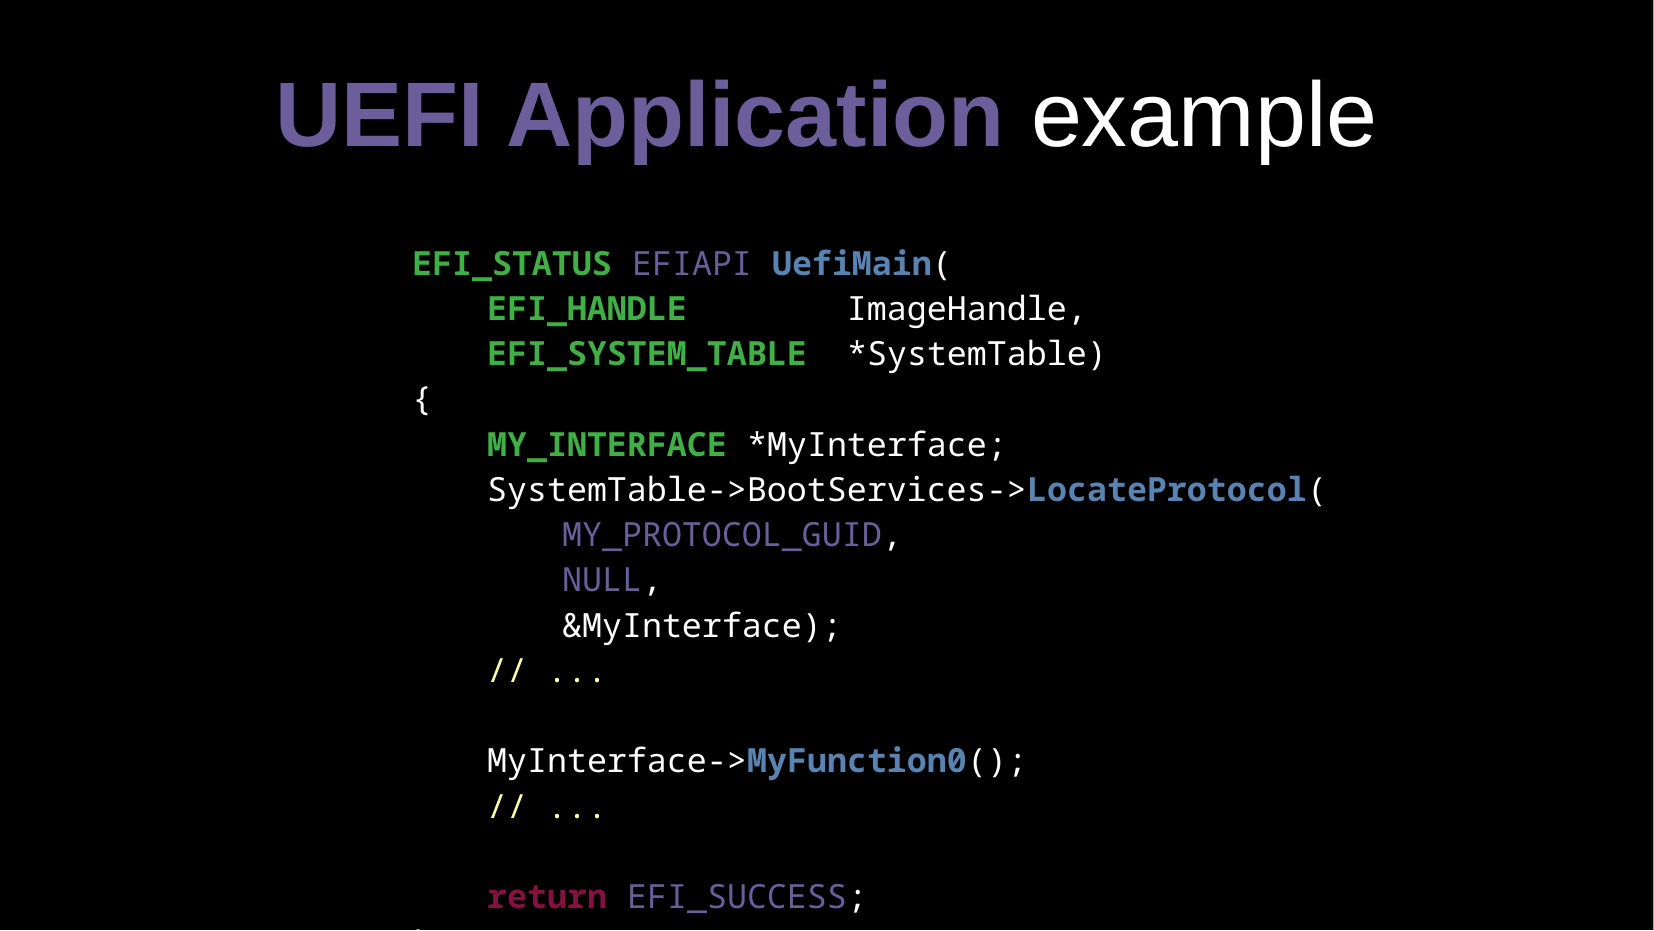

# UEFI Application example
EFI_STATUS EFIAPI UefiMain(
	EFI_HANDLE ImageHandle,
	EFI_SYSTEM_TABLE *SystemTable)
{
	MY_INTERFACE *MyInterface;
	SystemTable->BootServices->LocateProtocol(
		MY_PROTOCOL_GUID,
		NULL,
		&MyInterface);
	// ...
	MyInterface->MyFunction0();
	// ...
	return EFI_SUCCESS;
}